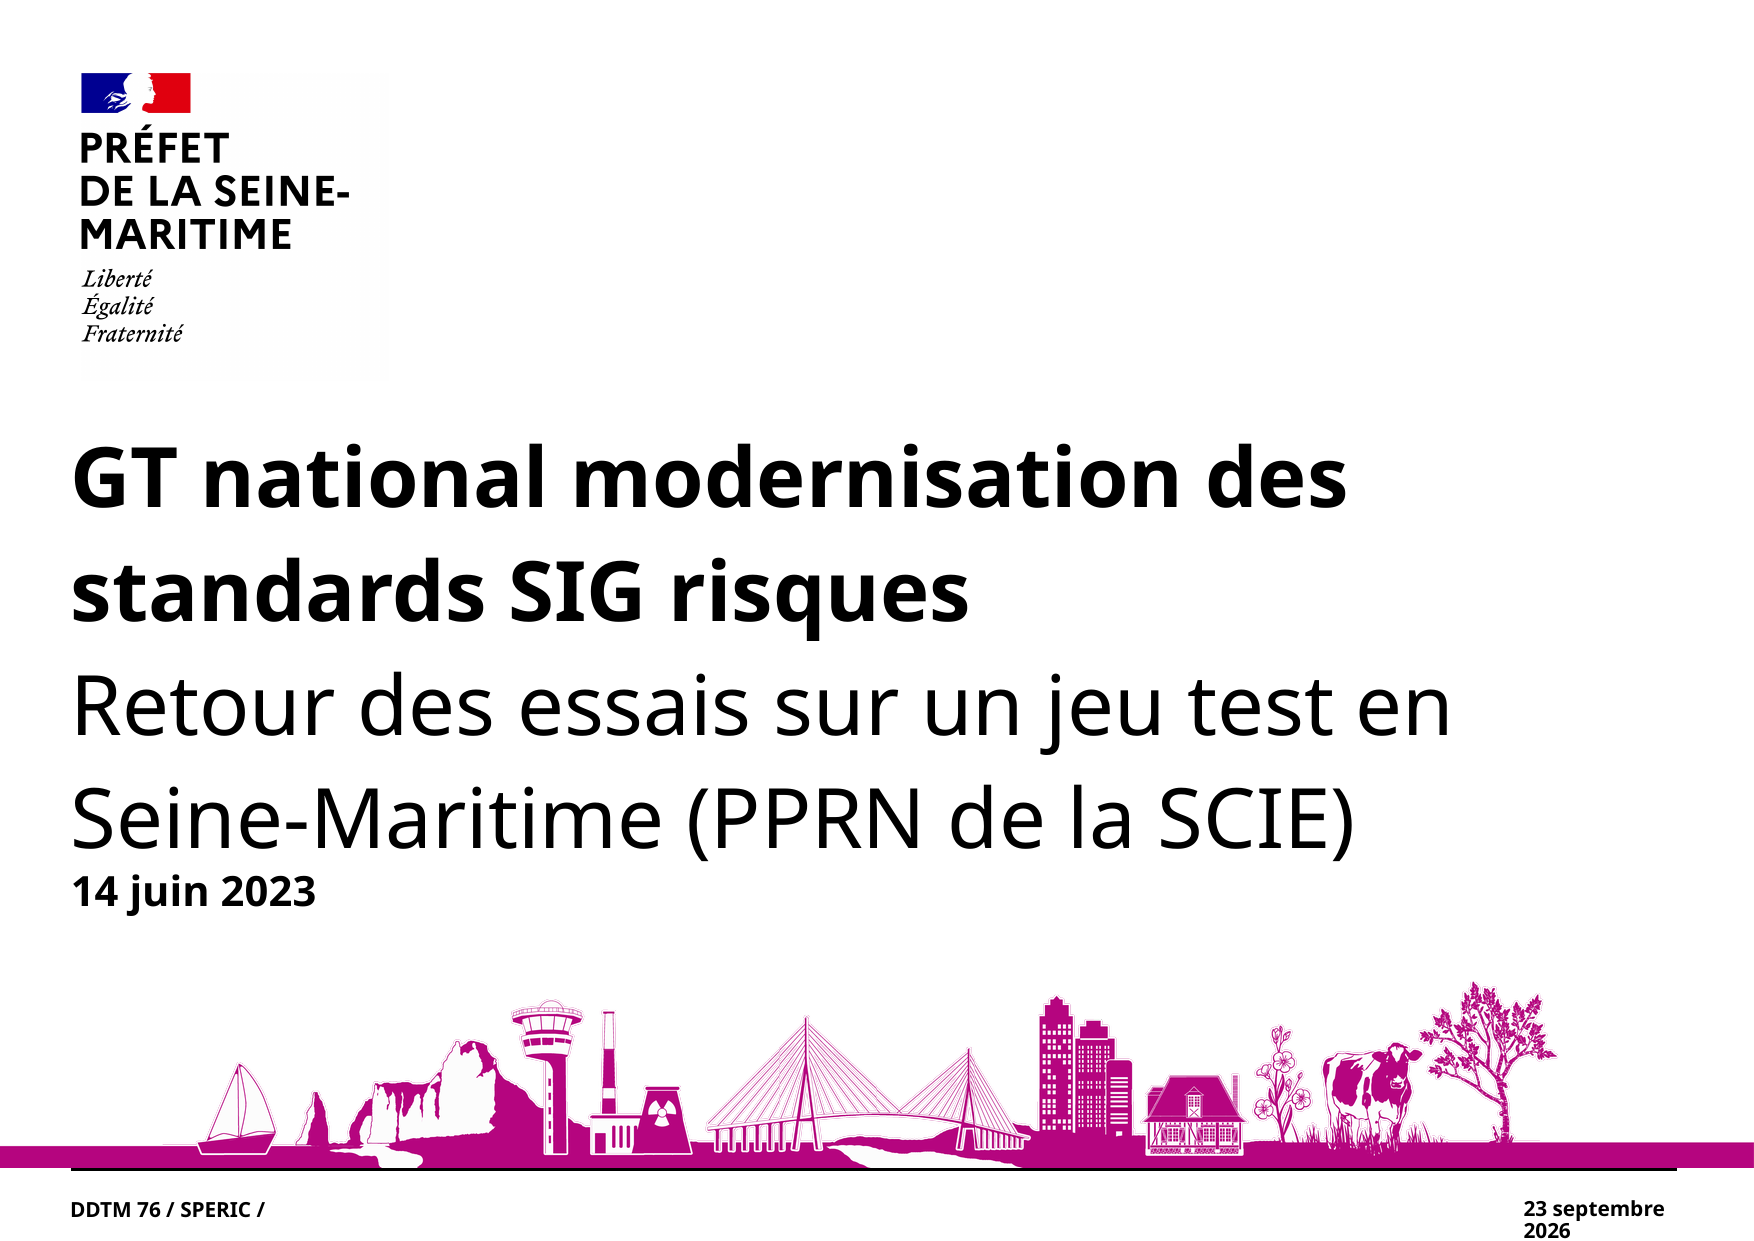

GT national modernisation des standards SIG risques
Retour des essais sur un jeu test en Seine-Maritime (PPRN de la SCIE)
# 14 juin 2023